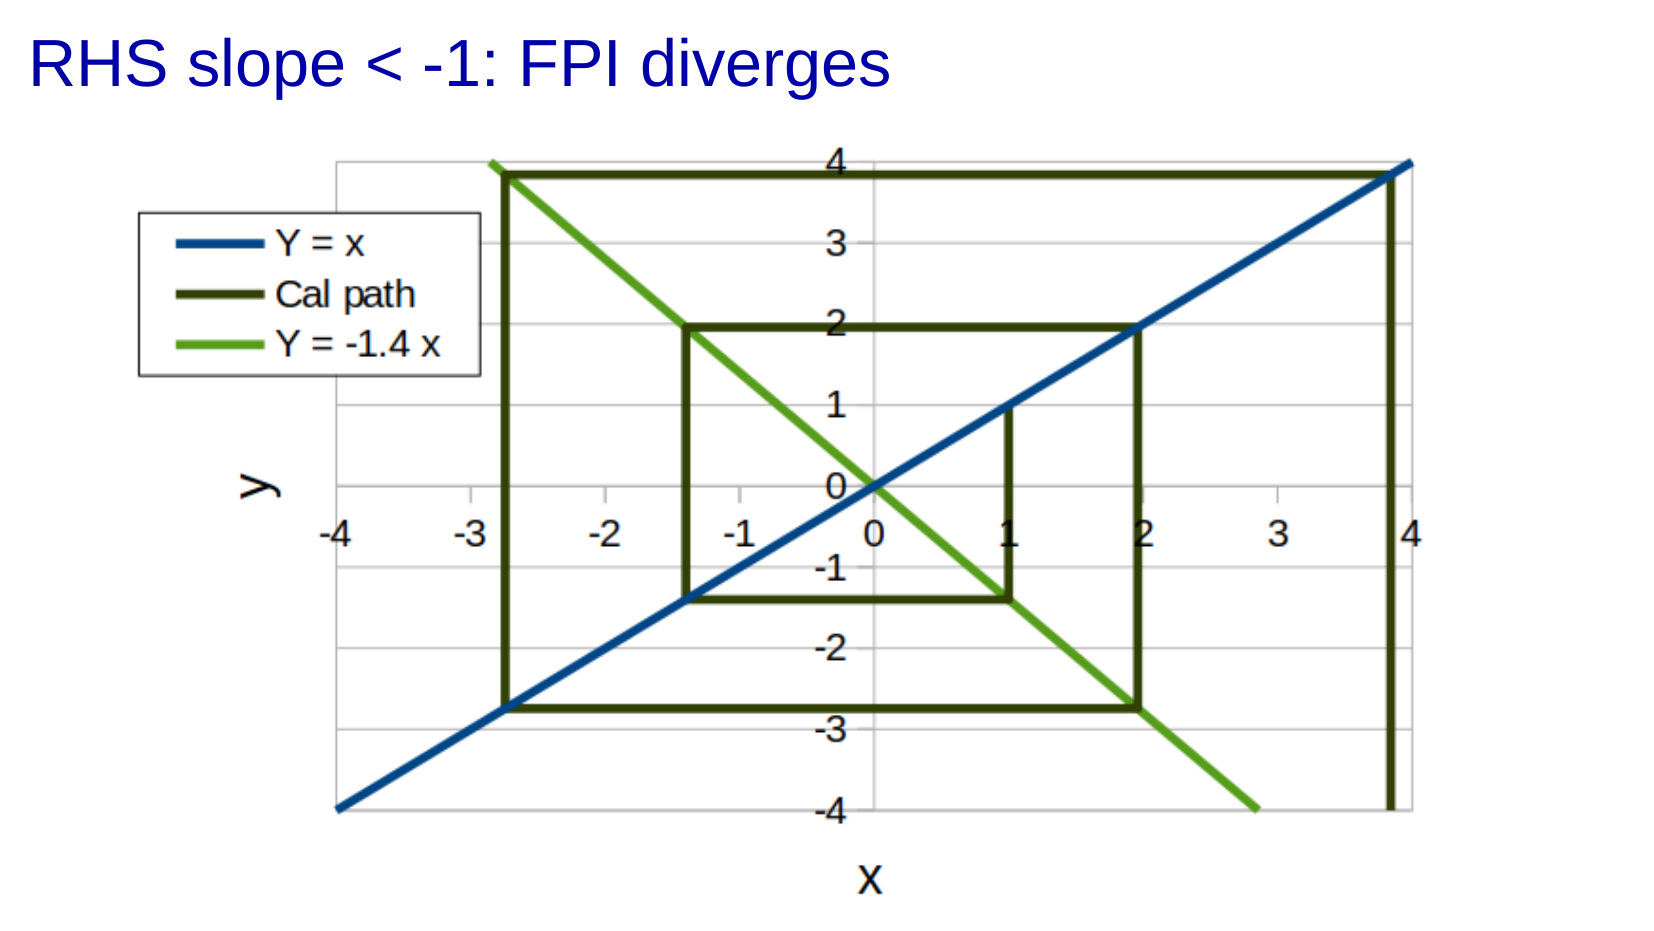

# RHS slope < -1: FPI diverges